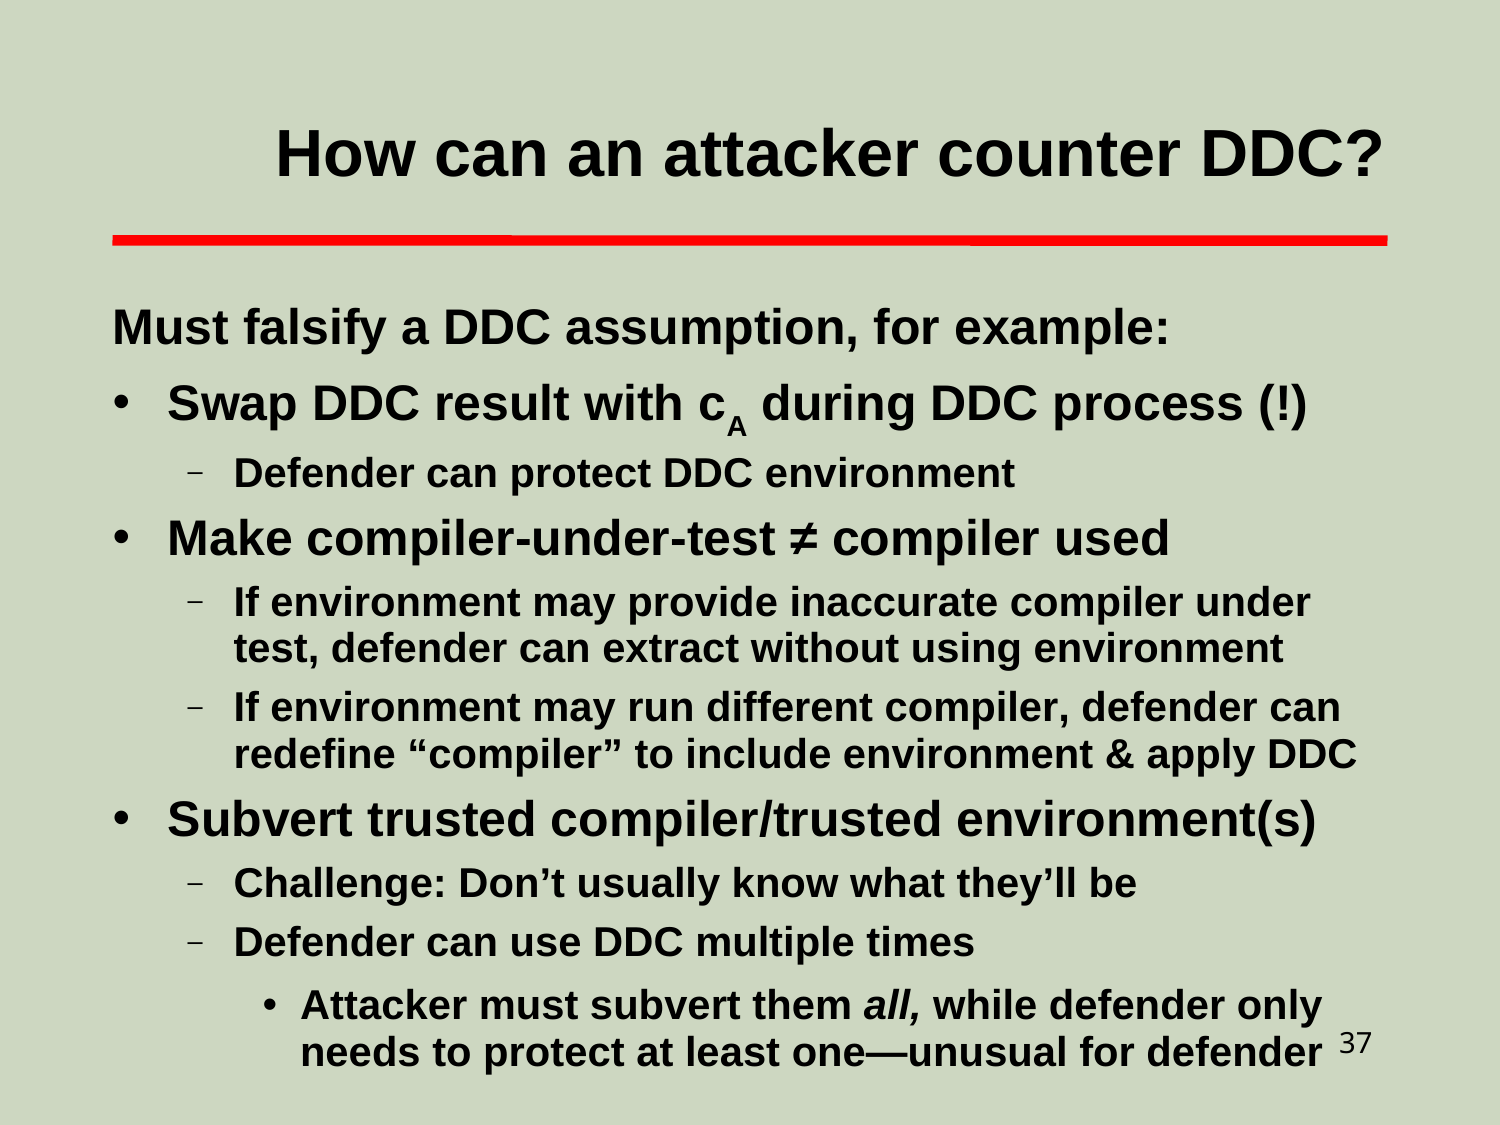

# How can an attacker counter DDC?
Must falsify a DDC assumption, for example:
Swap DDC result with cA during DDC process (!)
Defender can protect DDC environment
Make compiler-under-test ≠ compiler used
If environment may provide inaccurate compiler under test, defender can extract without using environment
If environment may run different compiler, defender can redefine “compiler” to include environment & apply DDC
Subvert trusted compiler/trusted environment(s)
Challenge: Don’t usually know what they’ll be
Defender can use DDC multiple times
Attacker must subvert them all, while defender only needs to protect at least one—unusual for defender